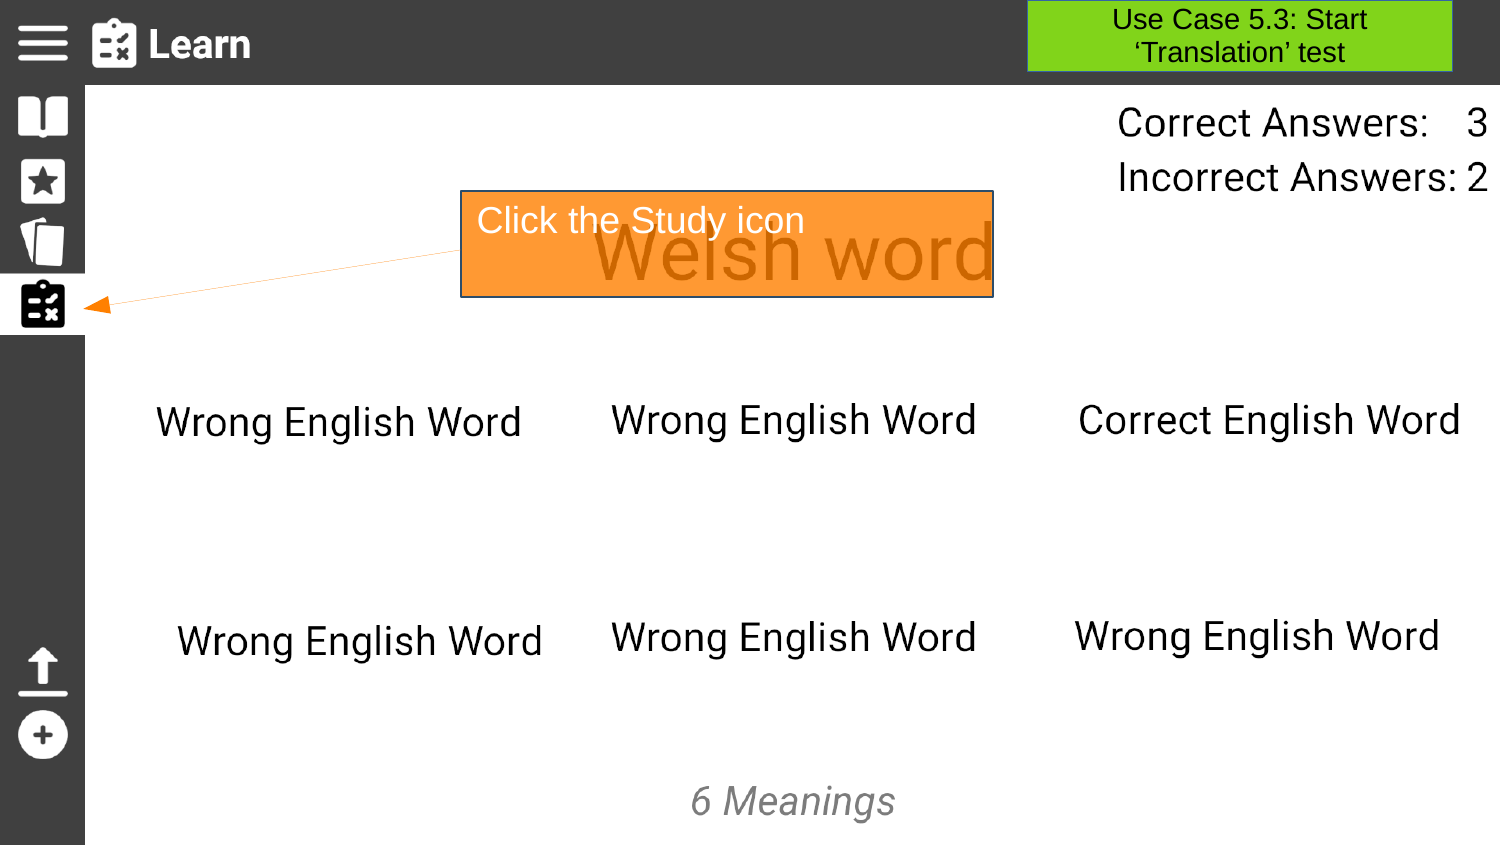

Use Case 5.3: Start ‘Translation’ test
Click the Study icon